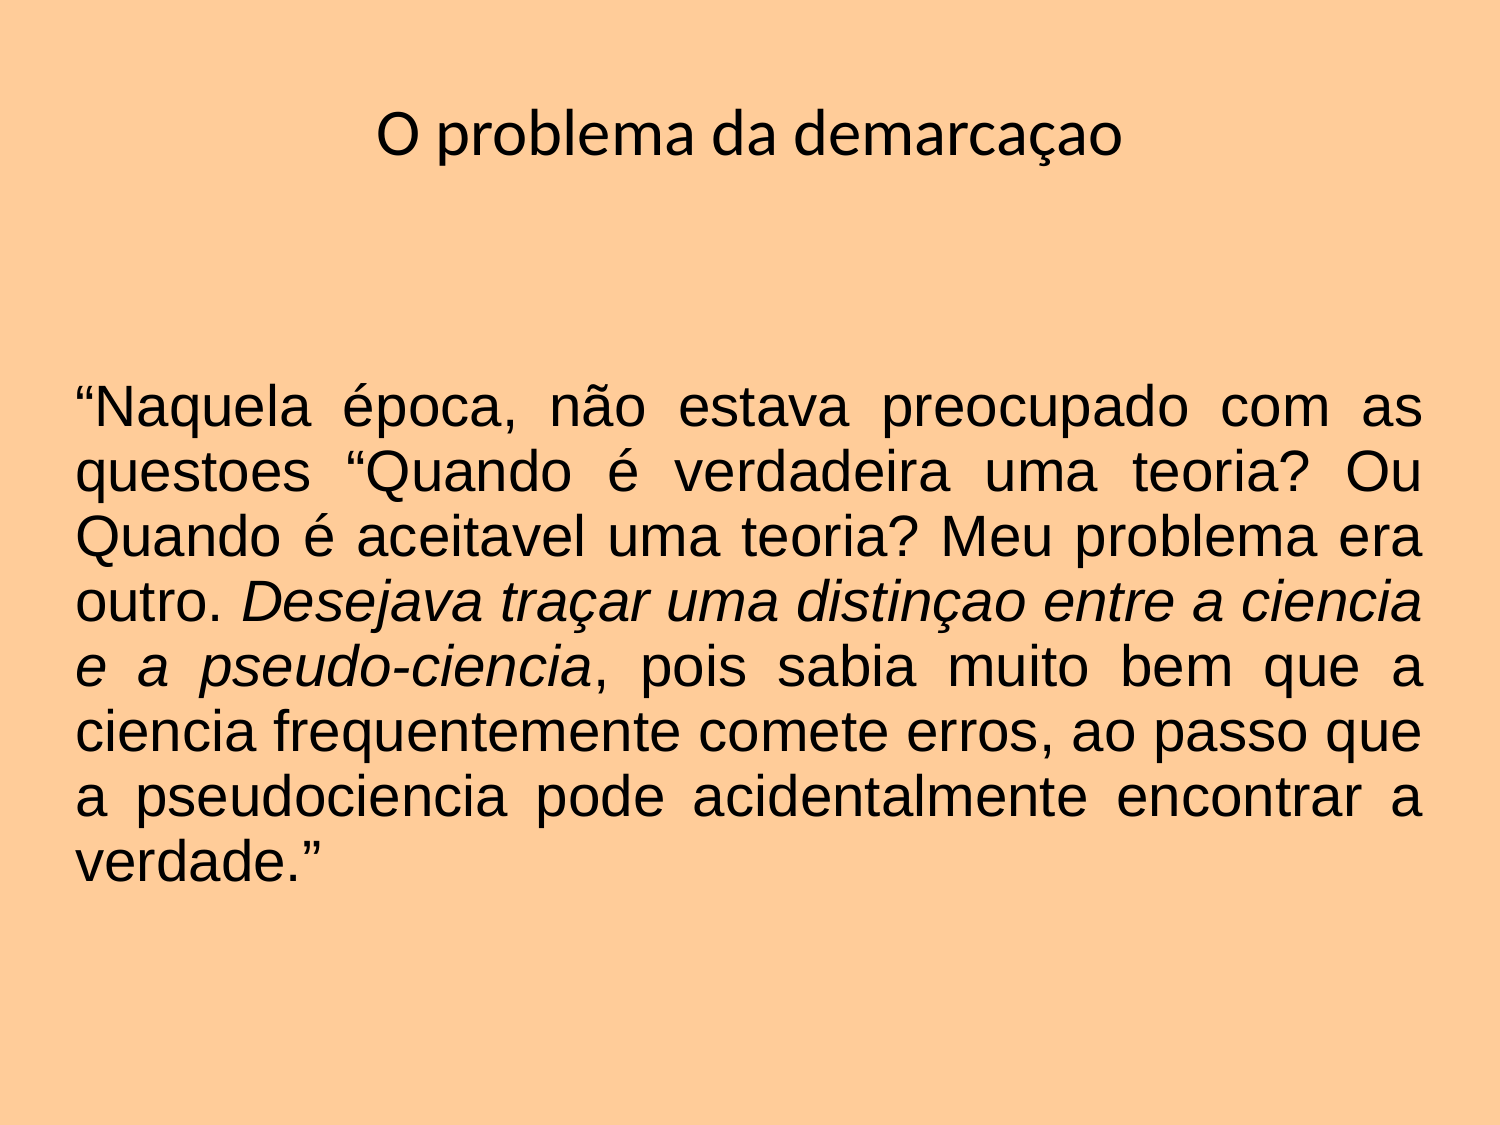

# O problema da demarcaçao
“Naquela época, não estava preocupado com as questoes “Quando é verdadeira uma teoria? Ou Quando é aceitavel uma teoria? Meu problema era outro. Desejava traçar uma distinçao entre a ciencia e a pseudo-ciencia, pois sabia muito bem que a ciencia frequentemente comete erros, ao passo que a pseudociencia pode acidentalmente encontrar a verdade.”